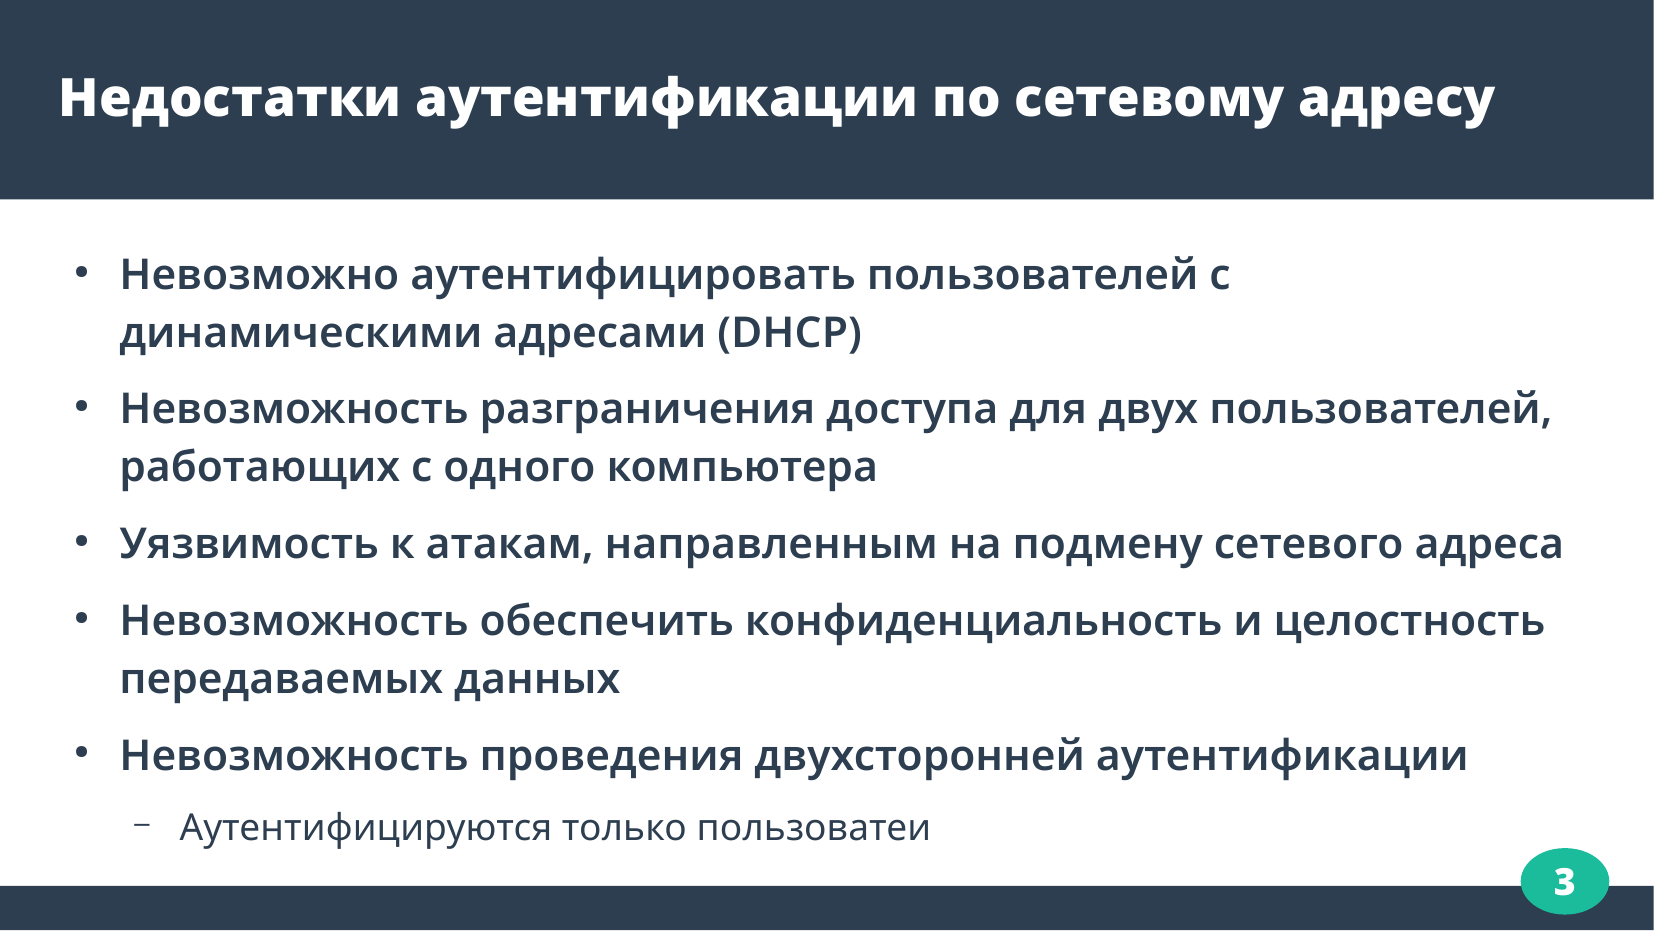

# Недостатки аутентификации по сетевому адресу
Невозможно аутентифицировать пользователей с динамическими адресами (DHCP)
Невозможность разграничения доступа для двух пользователей, работающих с одного компьютера
Уязвимость к атакам, направленным на подмену сетевого адреса
Невозможность обеспечить конфиденциальность и целостность передаваемых данных
Невозможность проведения двухсторонней аутентификации
Аутентифицируются только пользоватеи
3